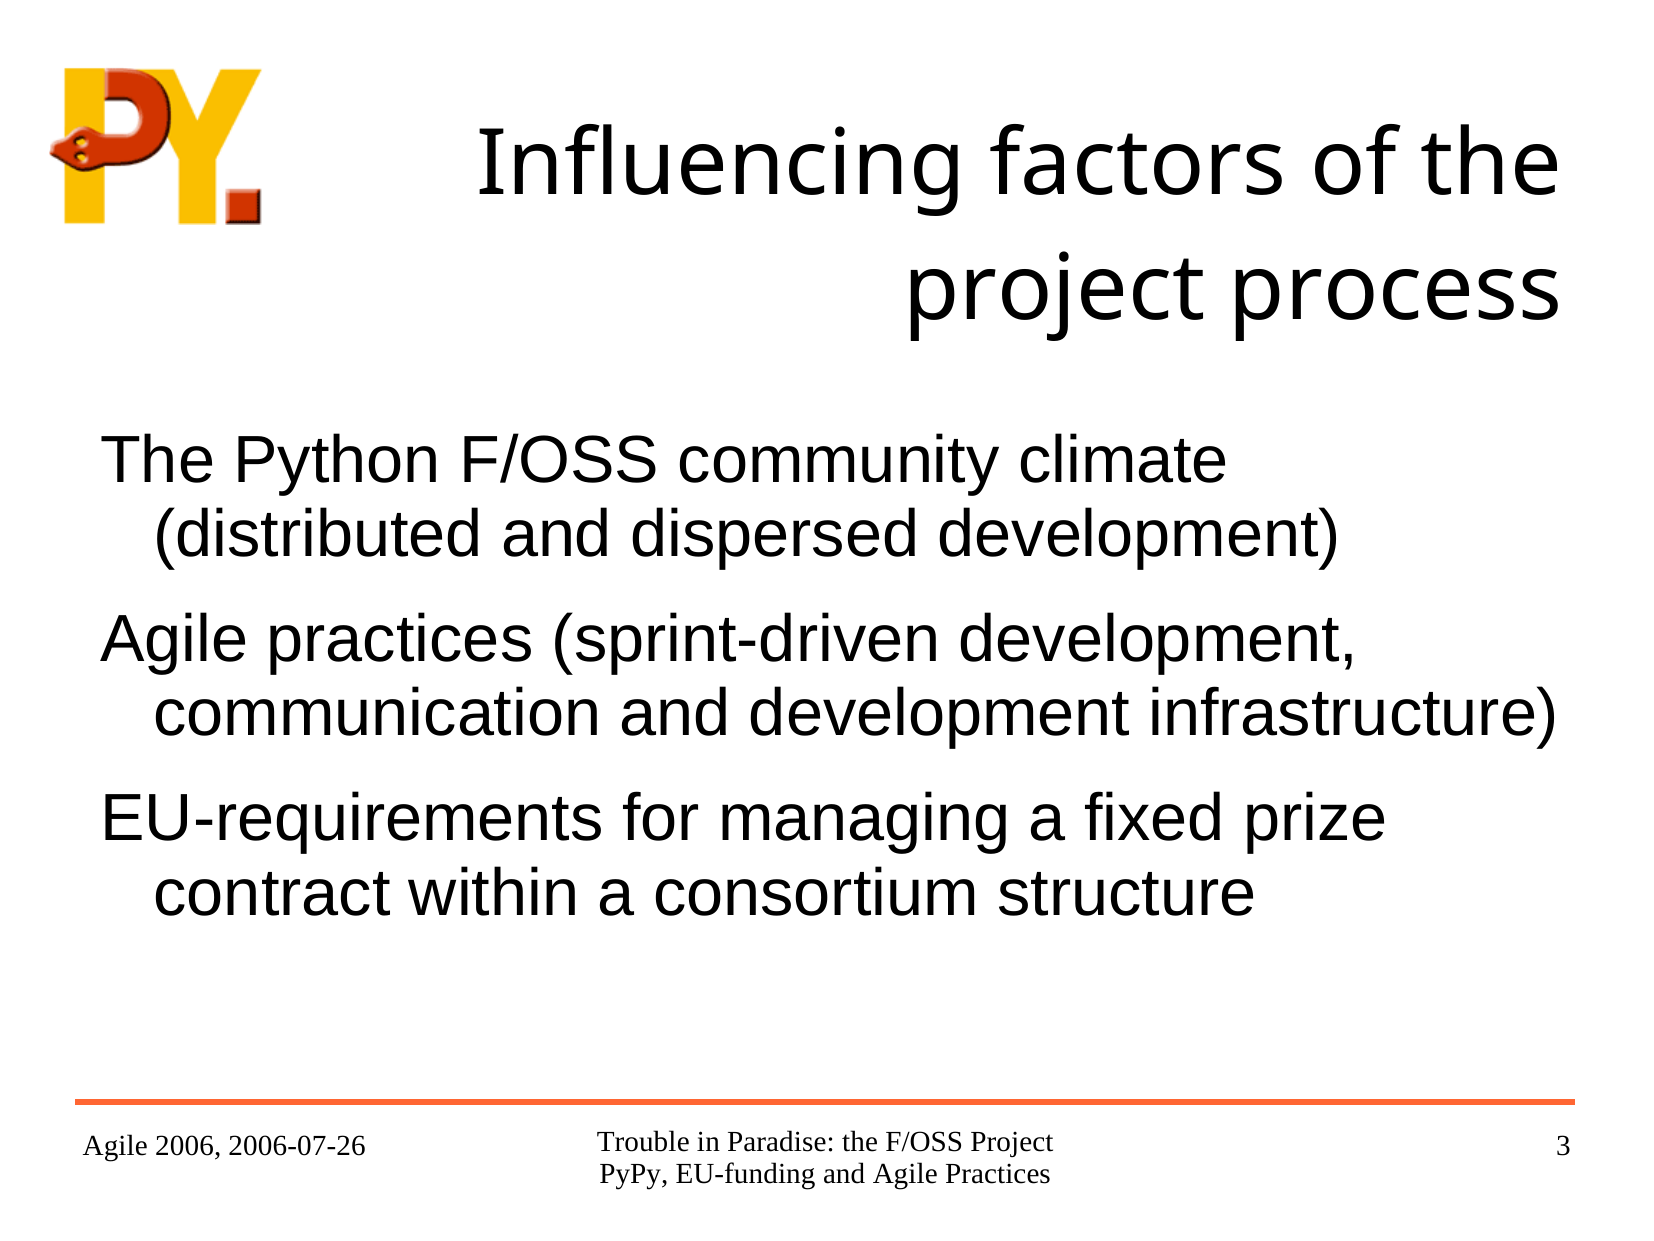

# Influencing factors of the project process
The Python F/OSS community climate (distributed and dispersed development)
Agile practices (sprint-driven development, communication and development infrastructure)
EU-requirements for managing a fixed prize contract within a consortium structure
PyPy: A Case Study of a F/OSS Community
Brussels, 2005-12-08
3